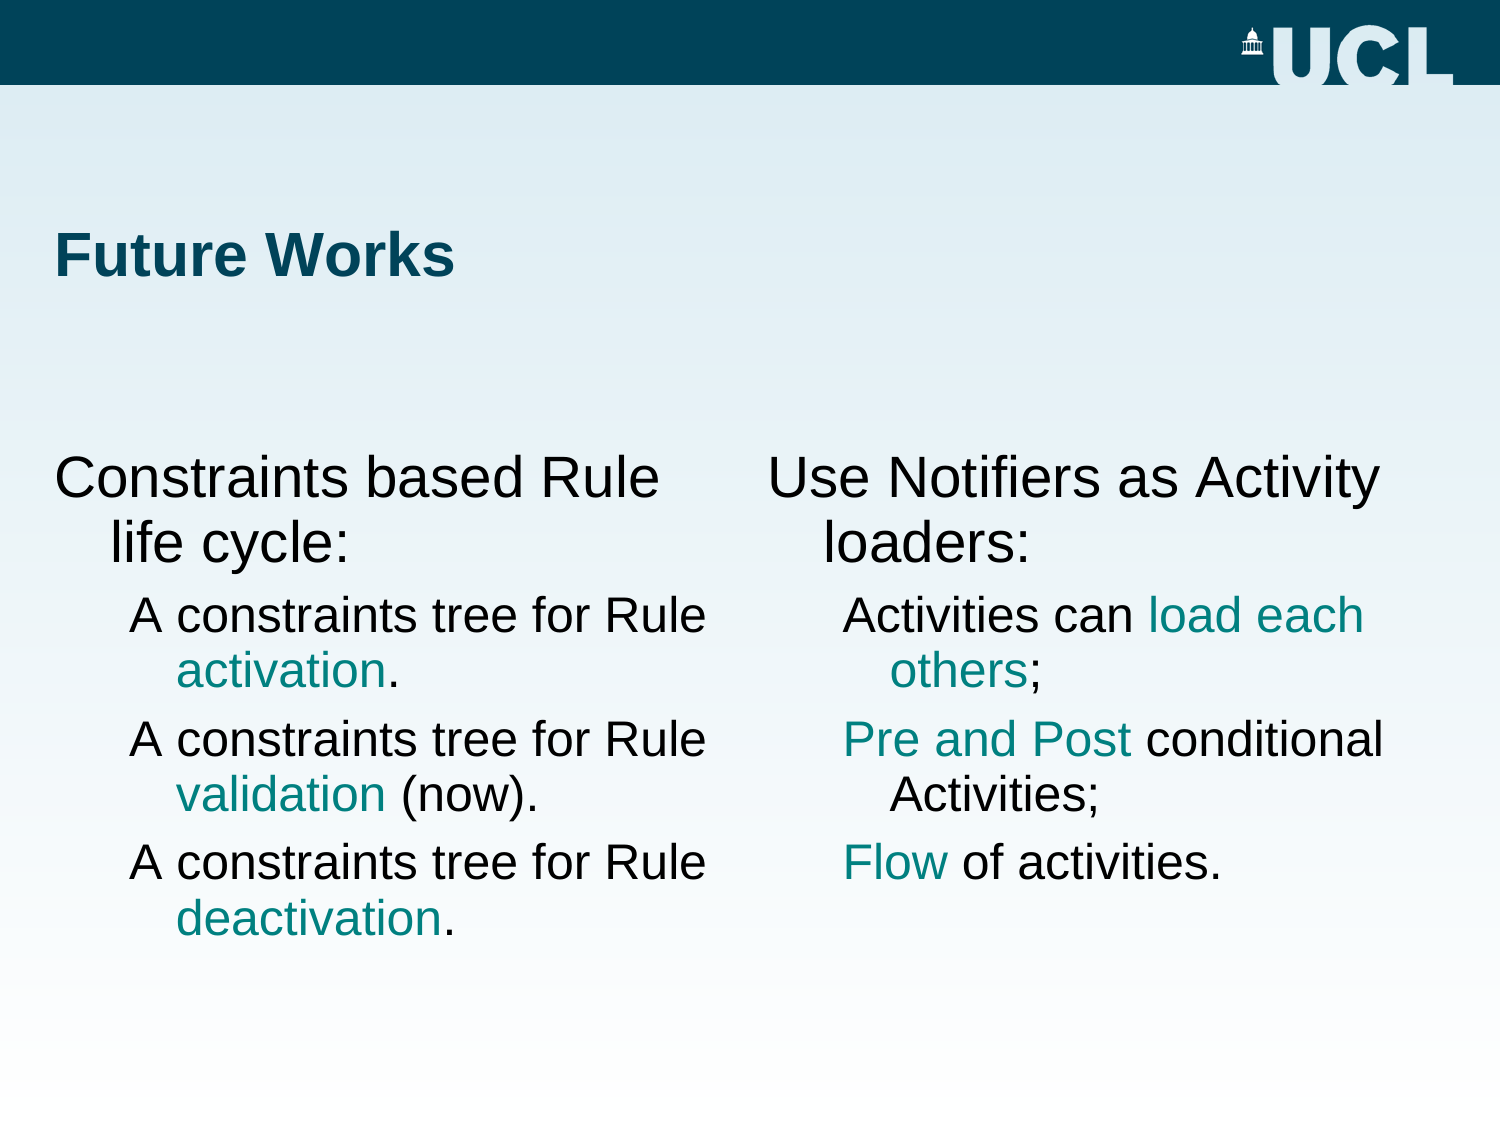

# Future Works
Constraints based Rule life cycle:
A constraints tree for Rule activation.
A constraints tree for Rule validation (now).
A constraints tree for Rule deactivation.
Use Notifiers as Activity loaders:
Activities can load each others;
Pre and Post conditional Activities;
Flow of activities.